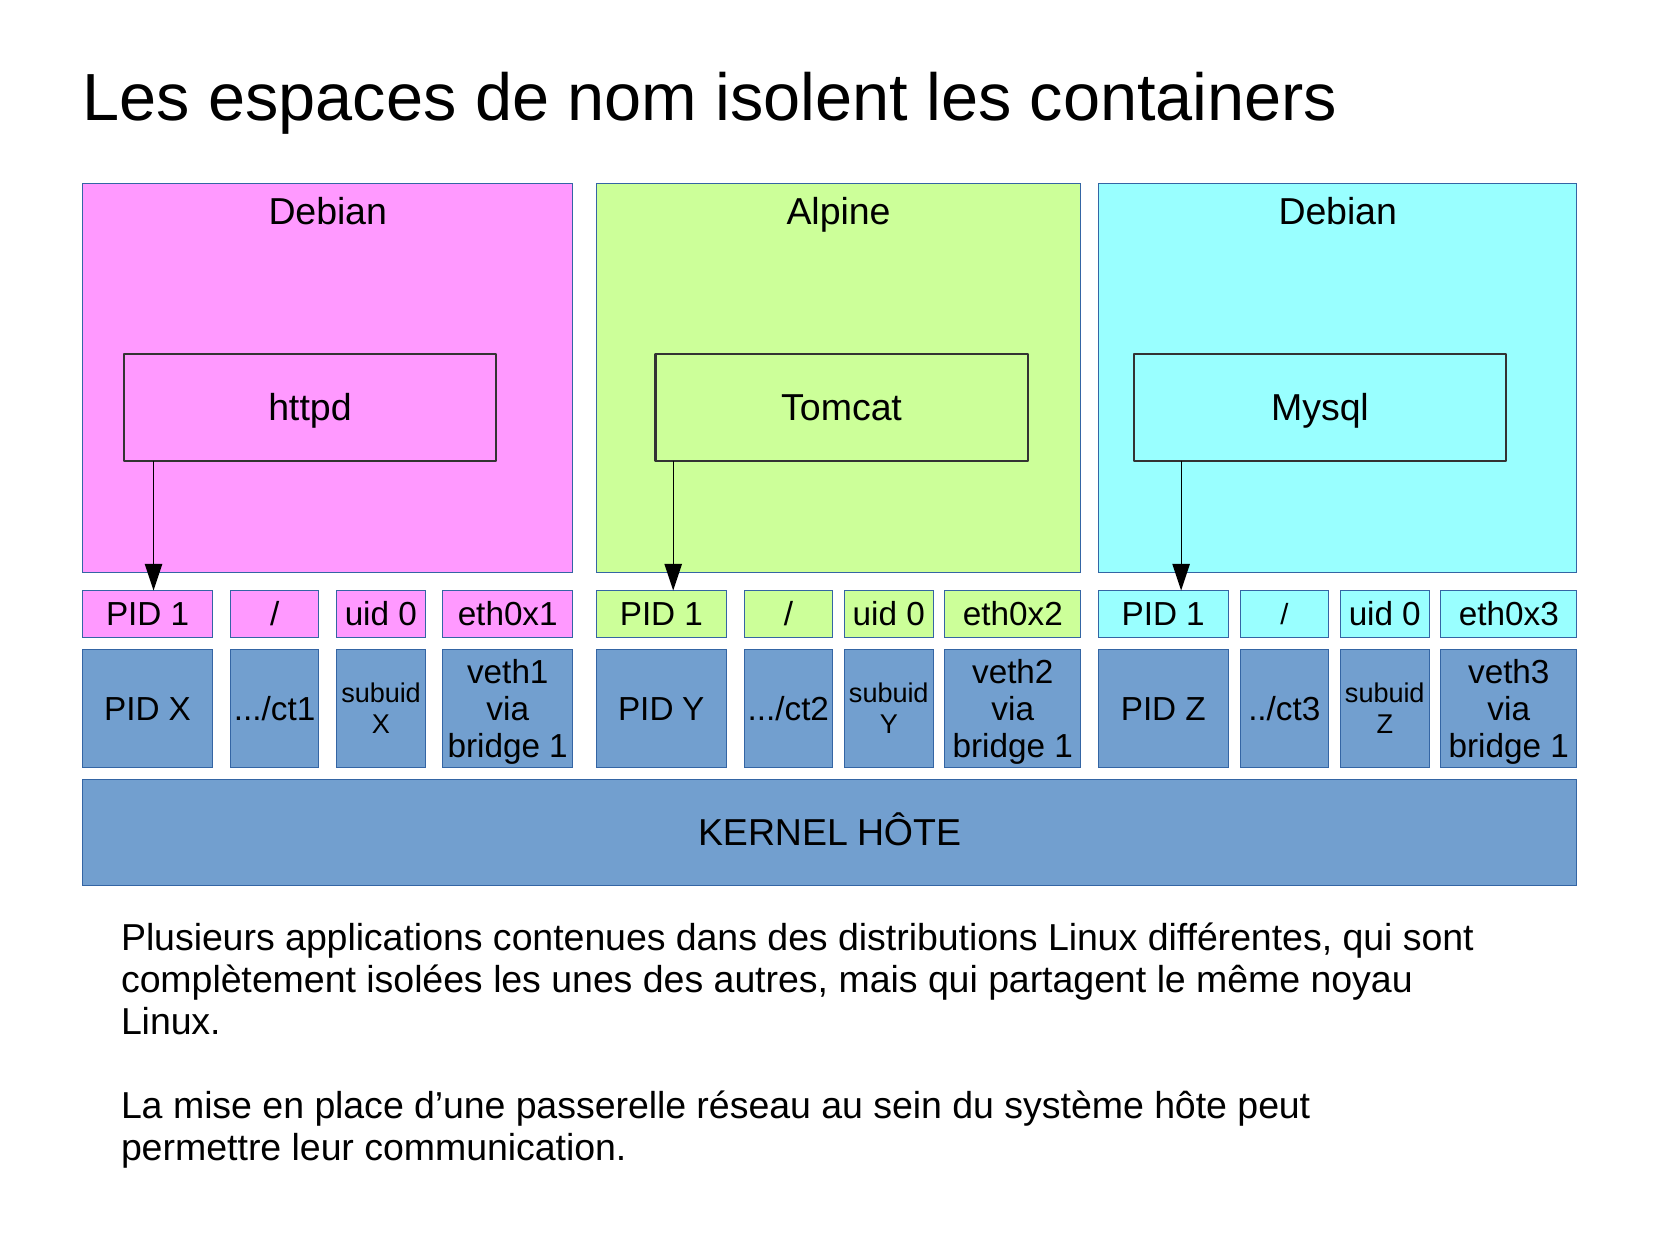

# Les espaces de nom isolent les containers
Debian
Alpine
Debian
httpd
Tomcat
Mysql
PID 1
/
uid 0
eth0x1
PID 1
/
uid 0
eth0x2
PID 1
/
uid 0
eth0x3
PID X
.../ct1
subuid
X
veth1
via
bridge 1
PID Y
.../ct2
subuid
Y
veth2
via
bridge 1
PID Z
../ct3
subuid
Z
veth3
via
bridge 1
KERNEL HÔTE
Plusieurs applications contenues dans des distributions Linux différentes, qui sont
complètement isolées les unes des autres, mais qui partagent le même noyau
Linux.
La mise en place d’une passerelle réseau au sein du système hôte peut
permettre leur communication.